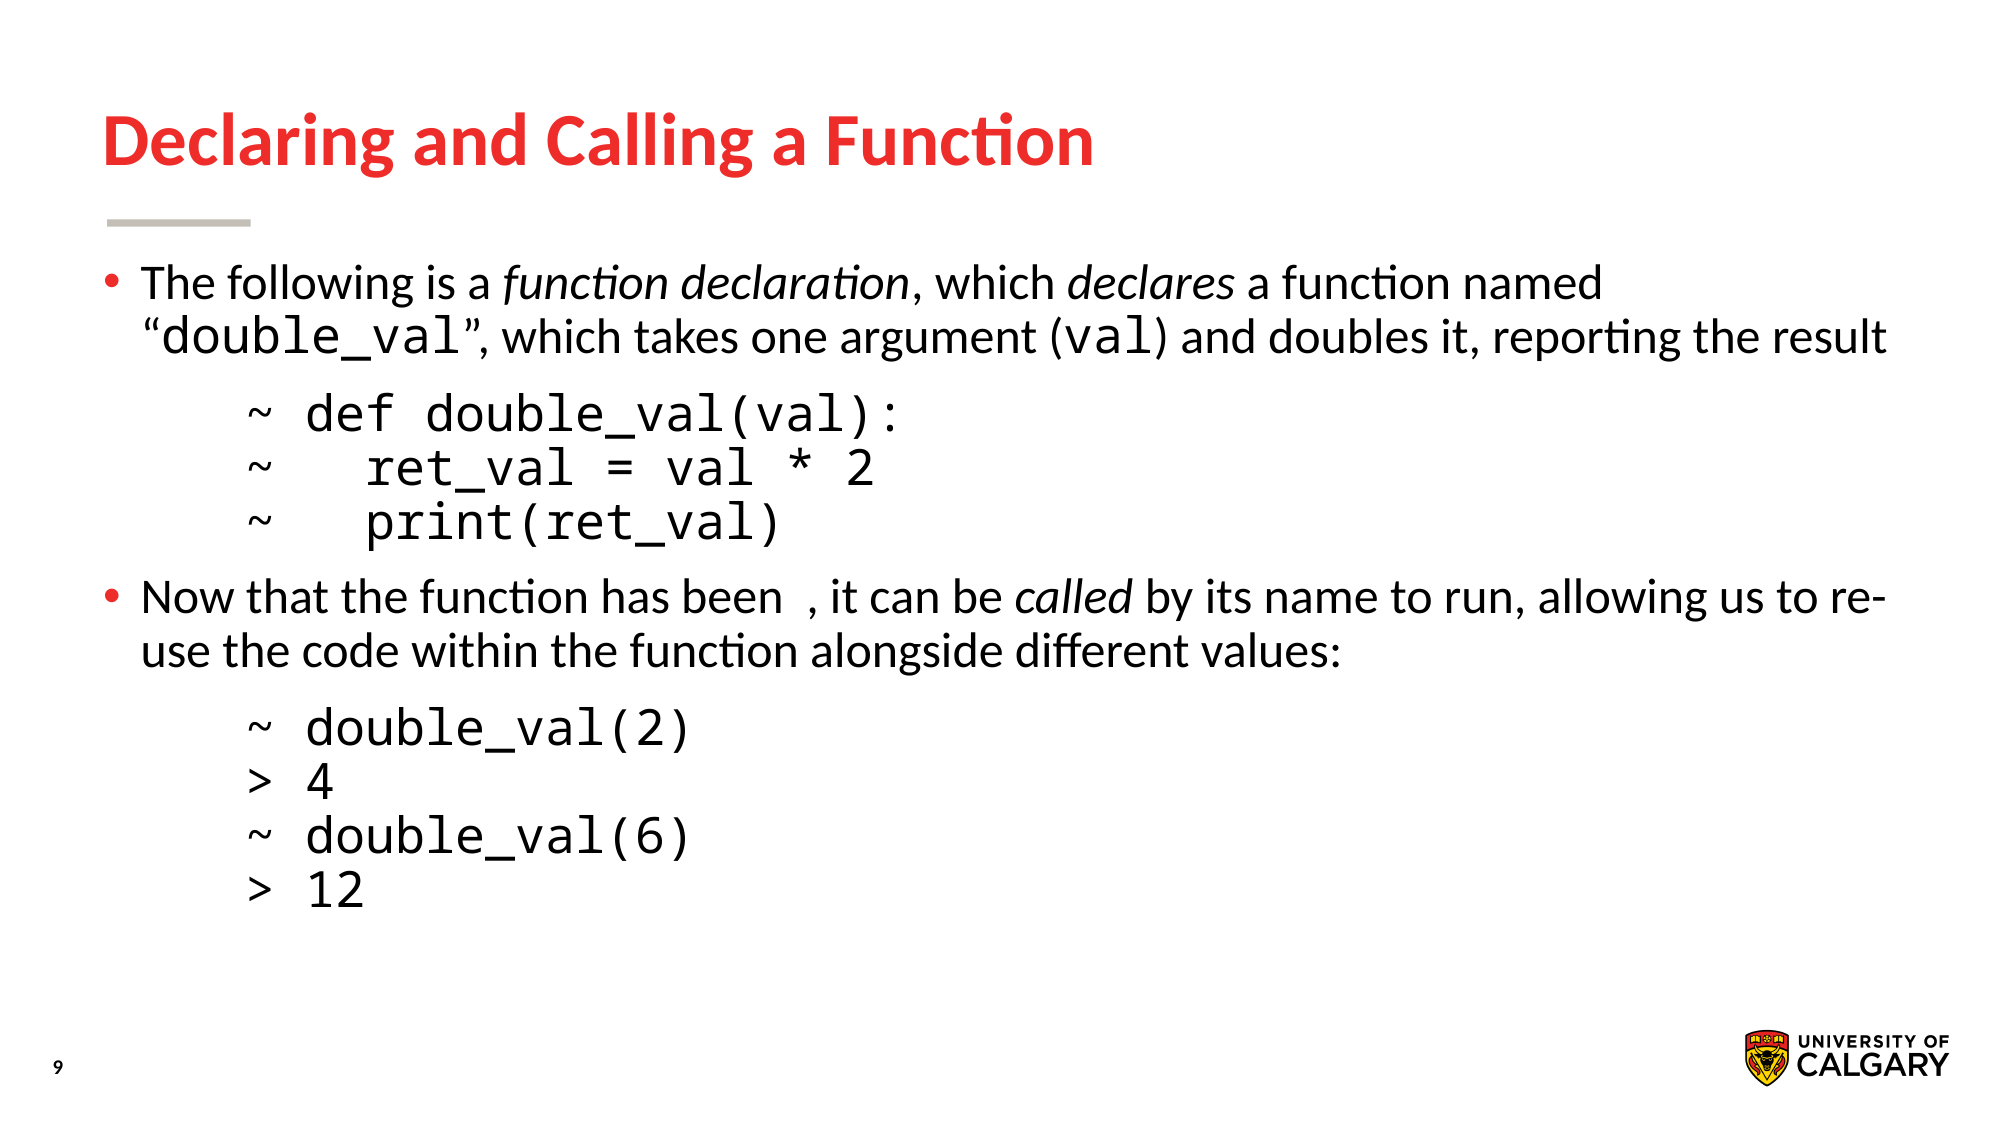

# Declaring and Calling a Function
The following is a function declaration, which declares a function named “double_val”, which takes one argument (val) and doubles it, reporting the result
~ def double_val(val):
~ ret_val = val * 2
~ print(ret_val)
Now that the function has been , it can be called by its name to run, allowing us to re-use the code within the function alongside different values:
~ double_val(2)
> 4
~ double_val(6)
> 12